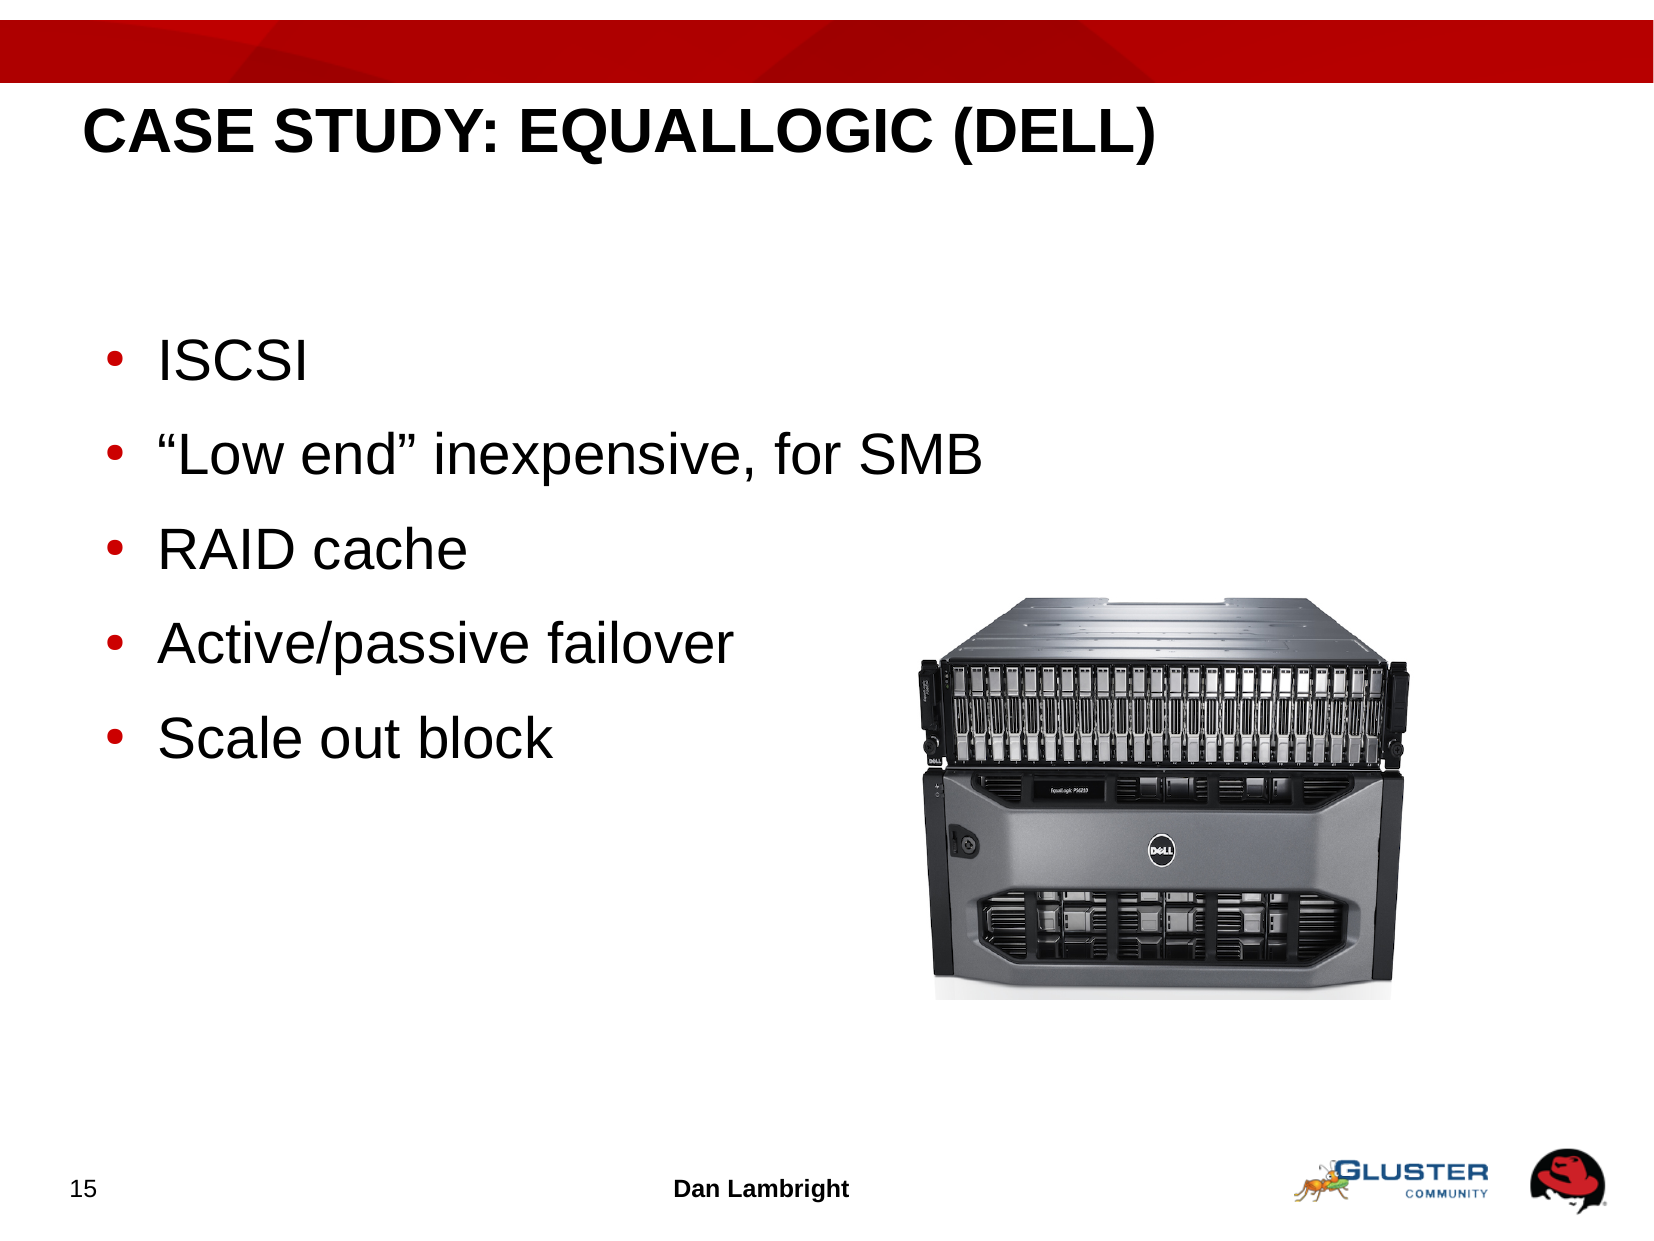

# CASE STUDY: EQUALLOGIC (DELL)
ISCSI
“Low end” inexpensive, for SMB
RAID cache
Active/passive failover
Scale out block